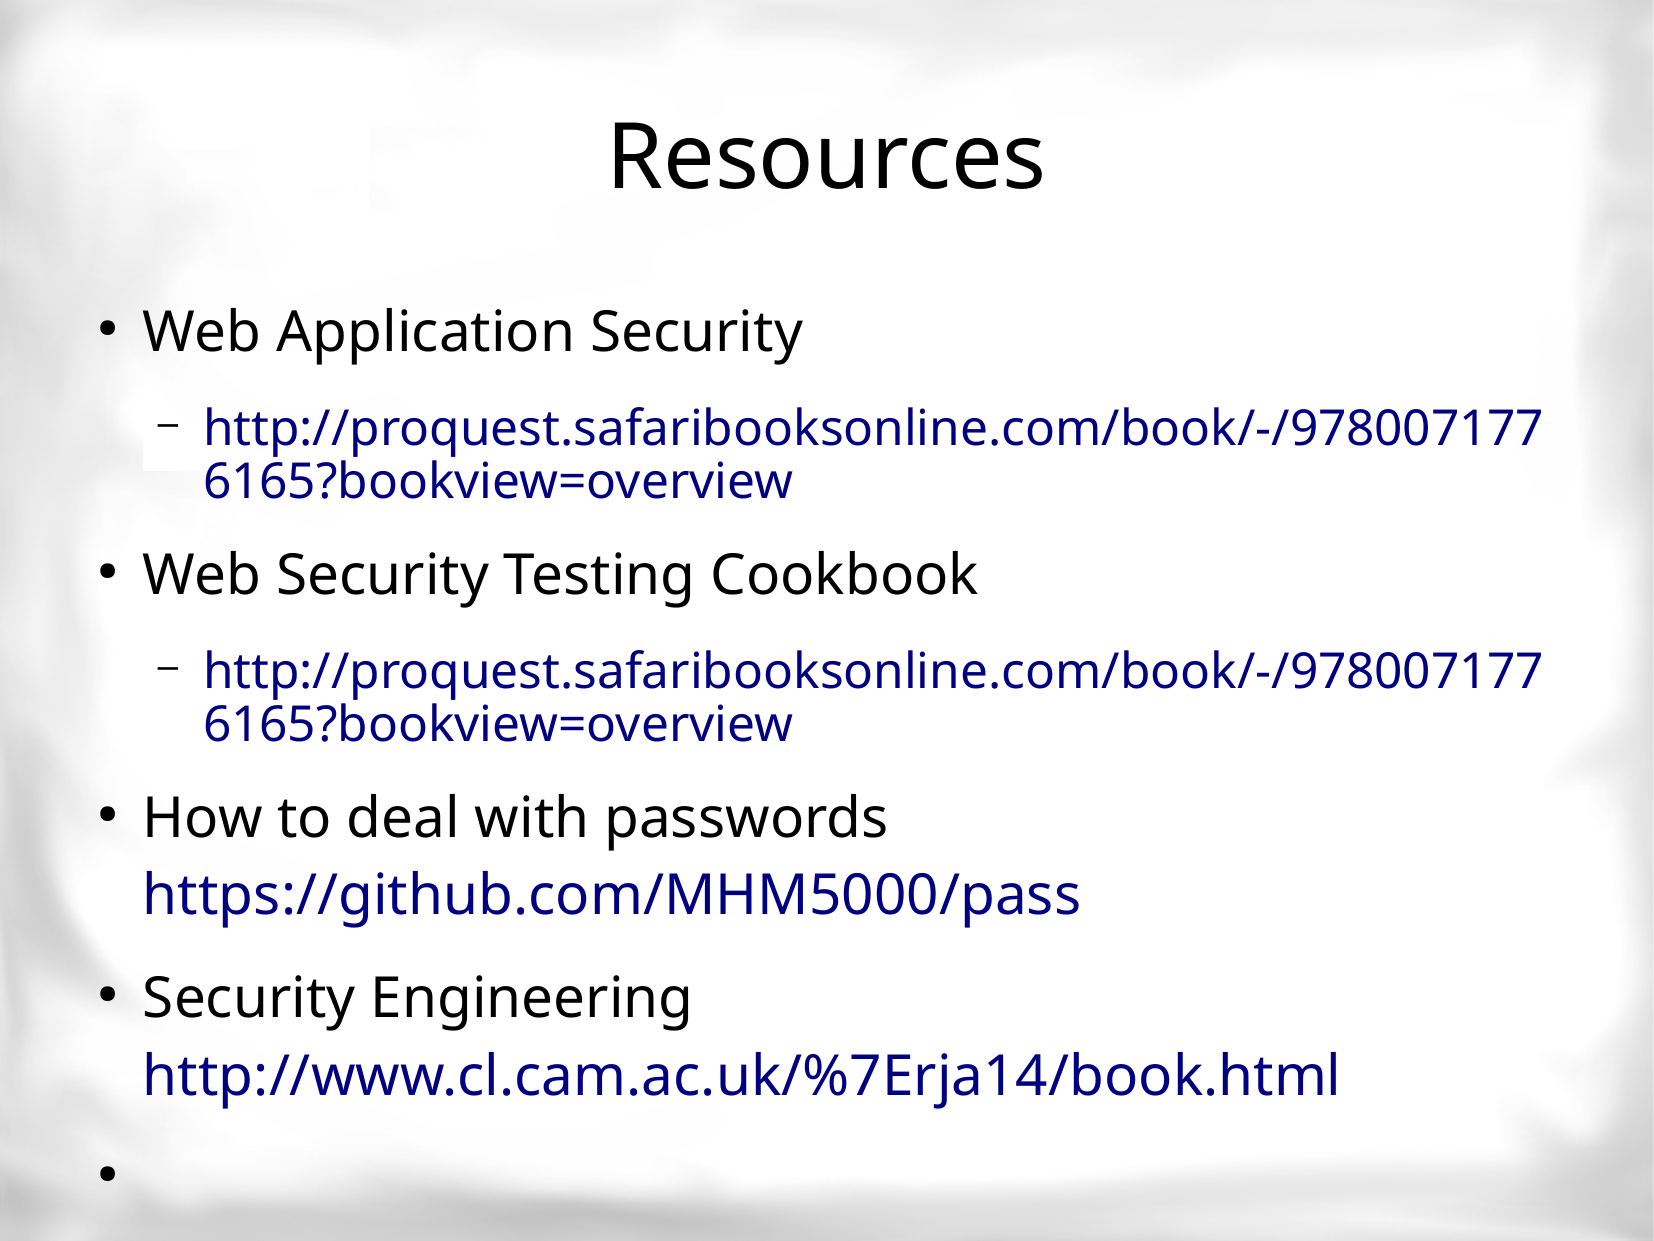

# Resources
Web Application Security
http://proquest.safaribooksonline.com/book/-/9780071776165?bookview=overview
Web Security Testing Cookbook
http://proquest.safaribooksonline.com/book/-/9780071776165?bookview=overview
How to deal with passwords https://github.com/MHM5000/pass
Security Engineering http://www.cl.cam.ac.uk/%7Erja14/book.html